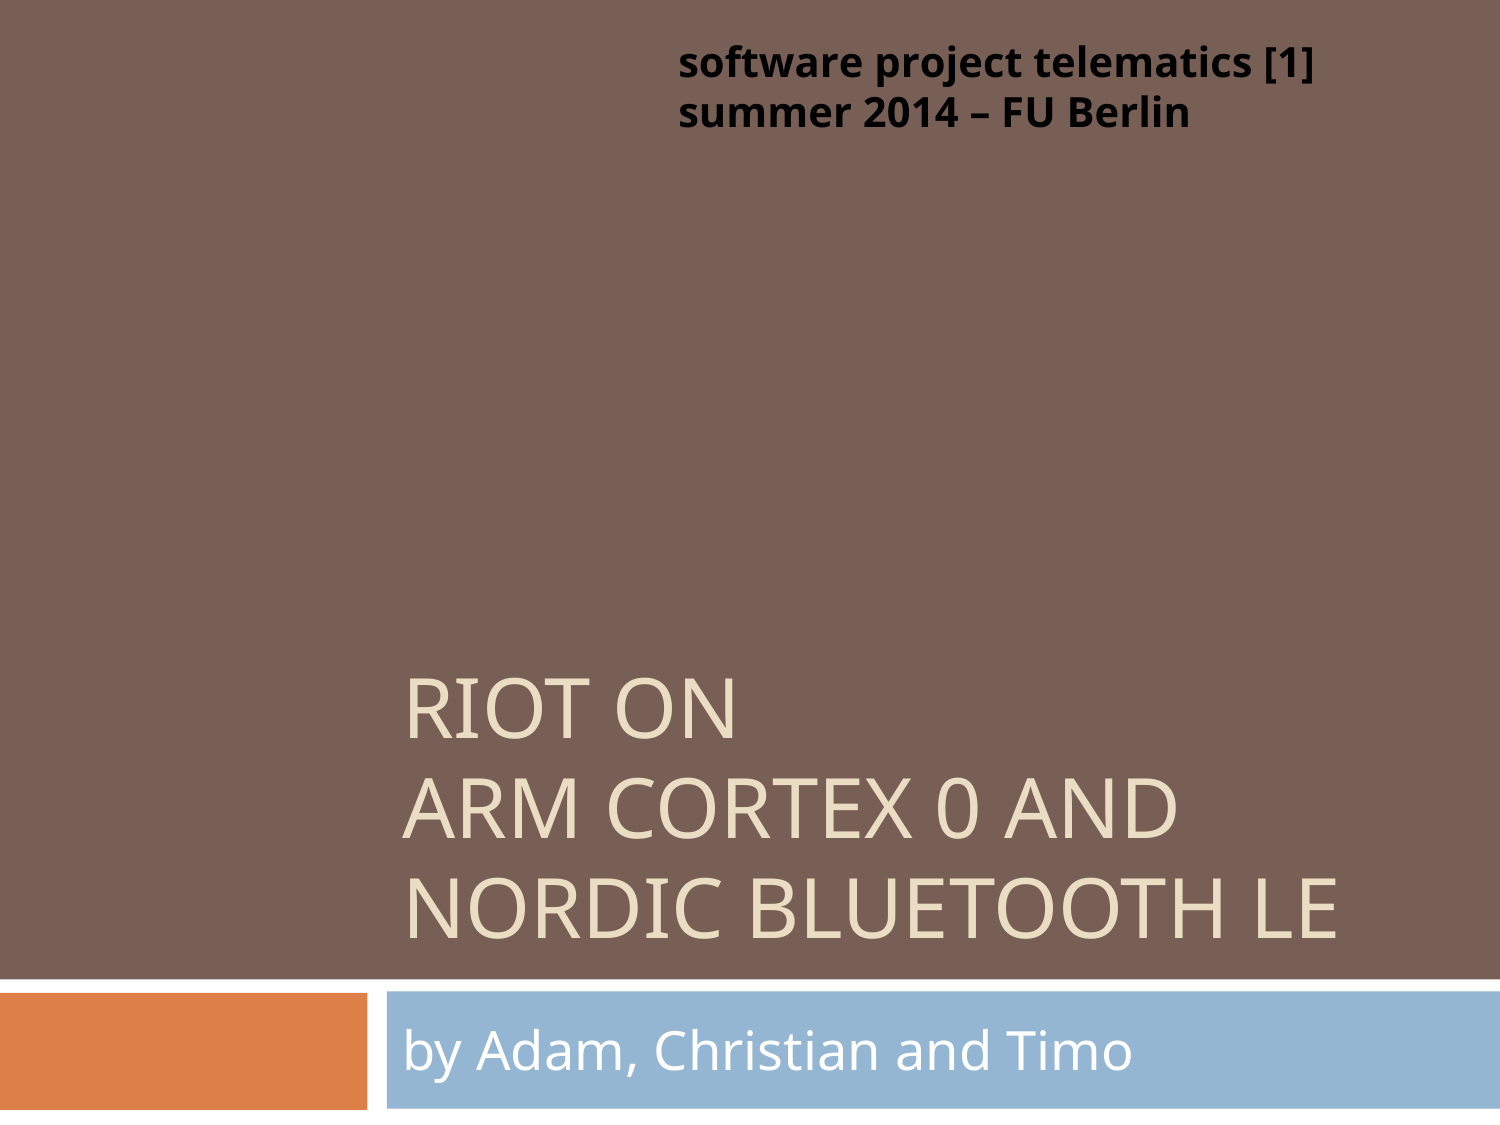

software project telematics [1]
summer 2014 – FU Berlin
# RIOT ON ARM CORTEX 0 AND NORDIC BLUETOOTH LE
by Adam, Christian and Timo